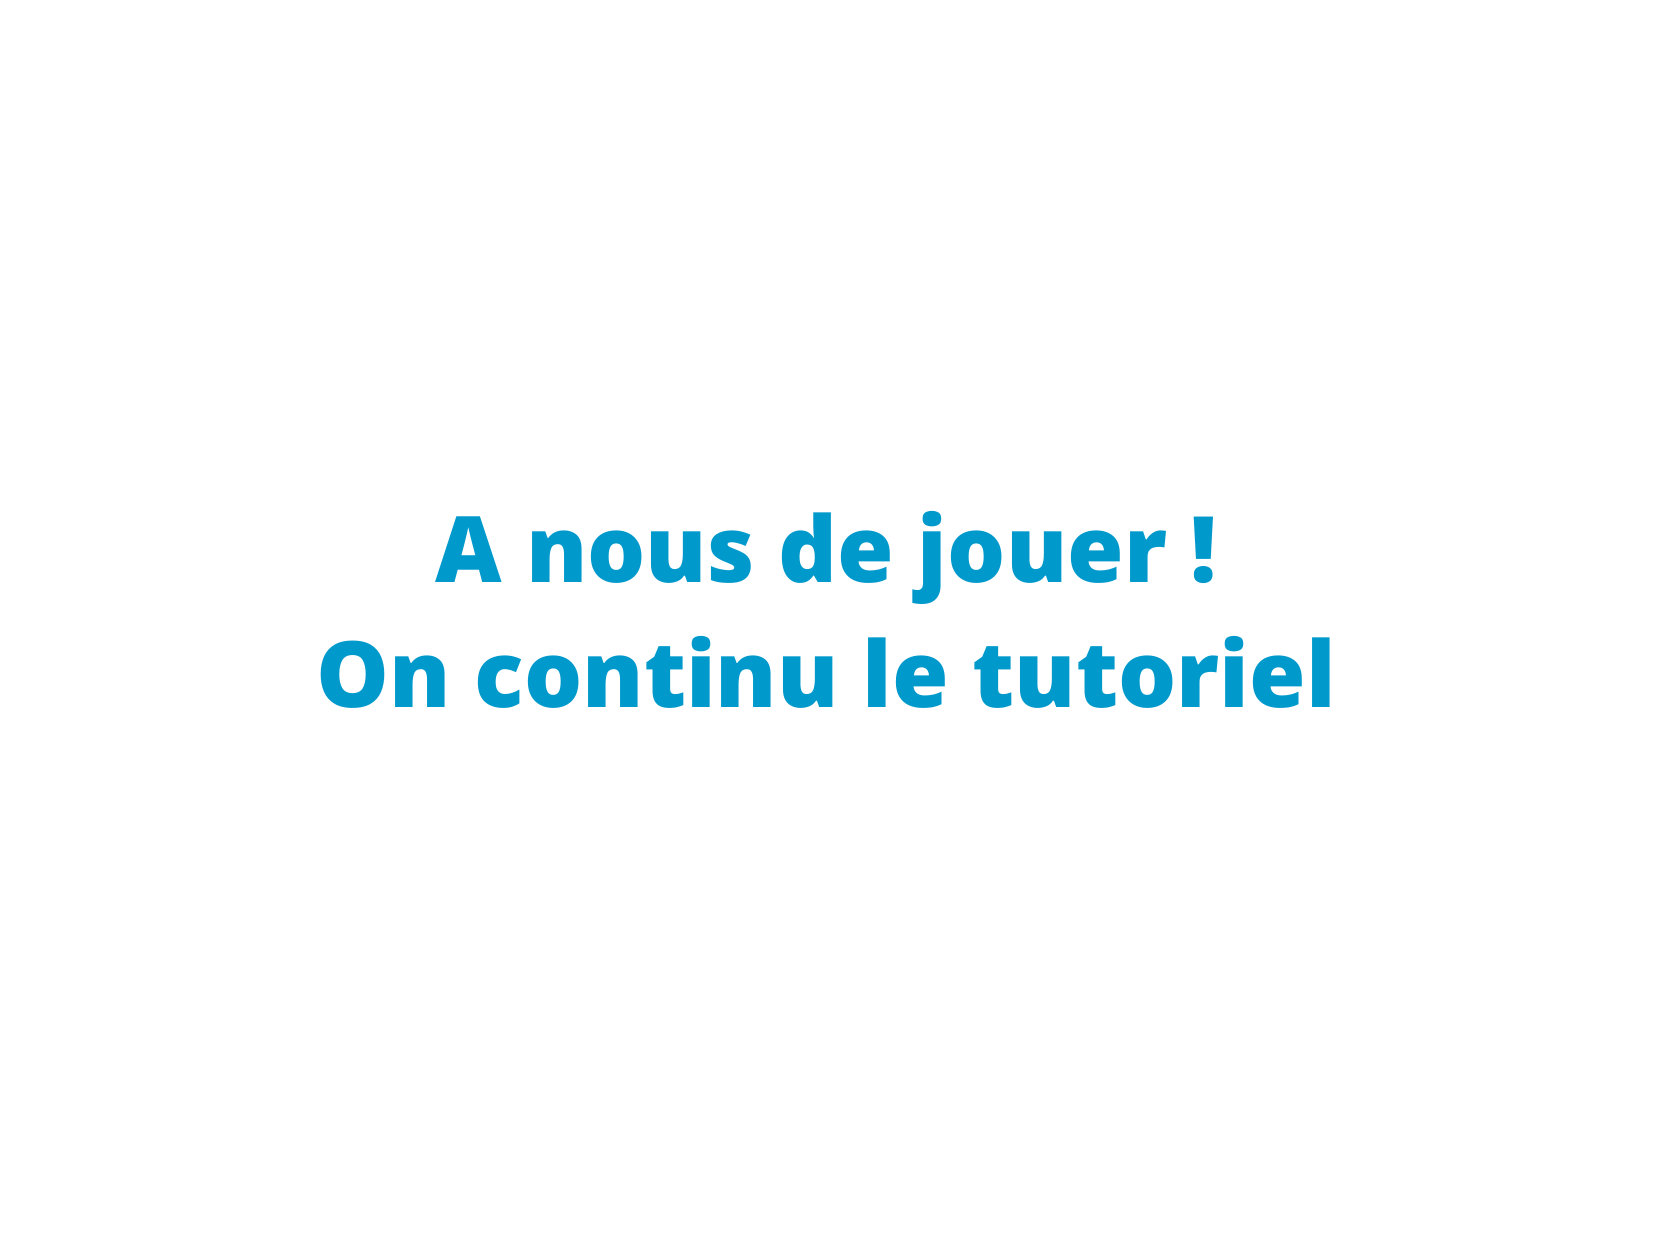

# A nous de jouer ! On continu le tutoriel